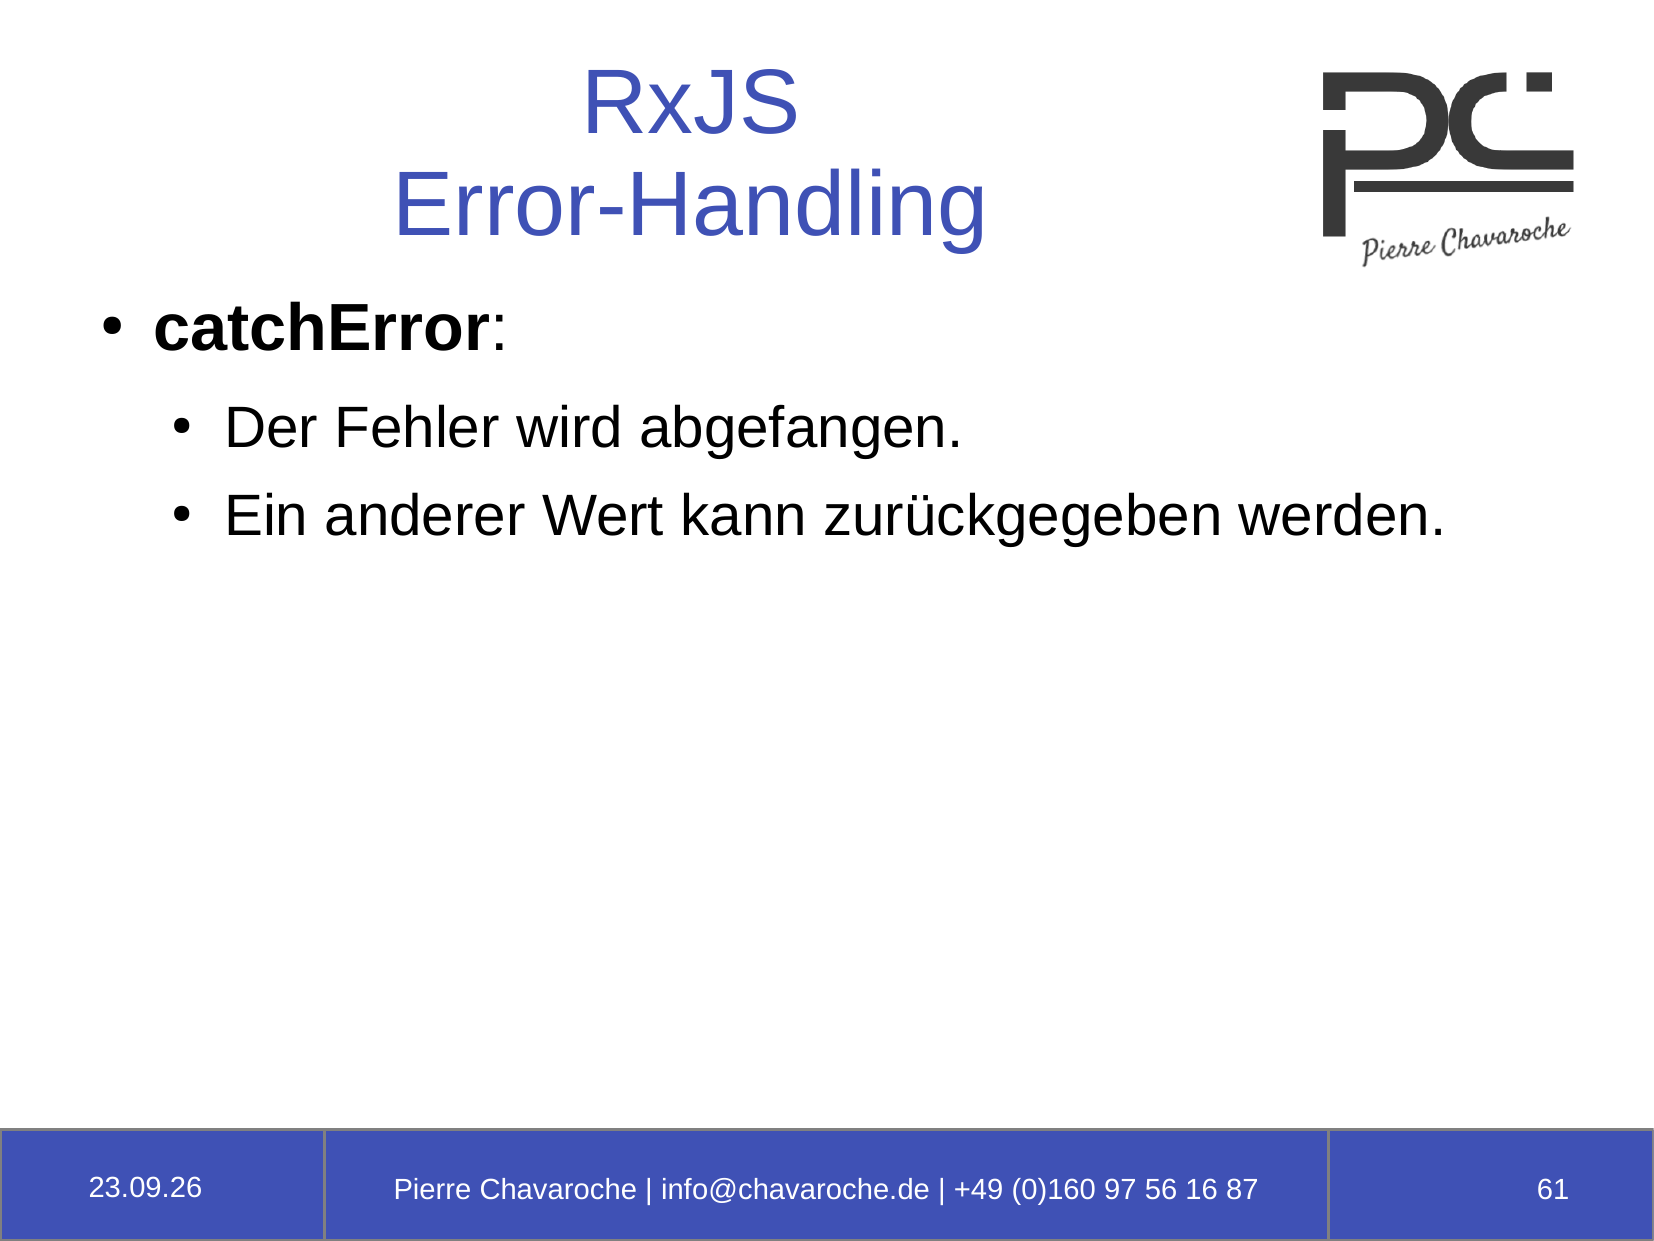

# RxJS Error-Handling
catchError:
Der Fehler wird abgefangen.
Ein anderer Wert kann zurückgegeben werden.
Pierre Chavaroche | info@chavaroche.de | +49 (0)160 97 56 16 87
61